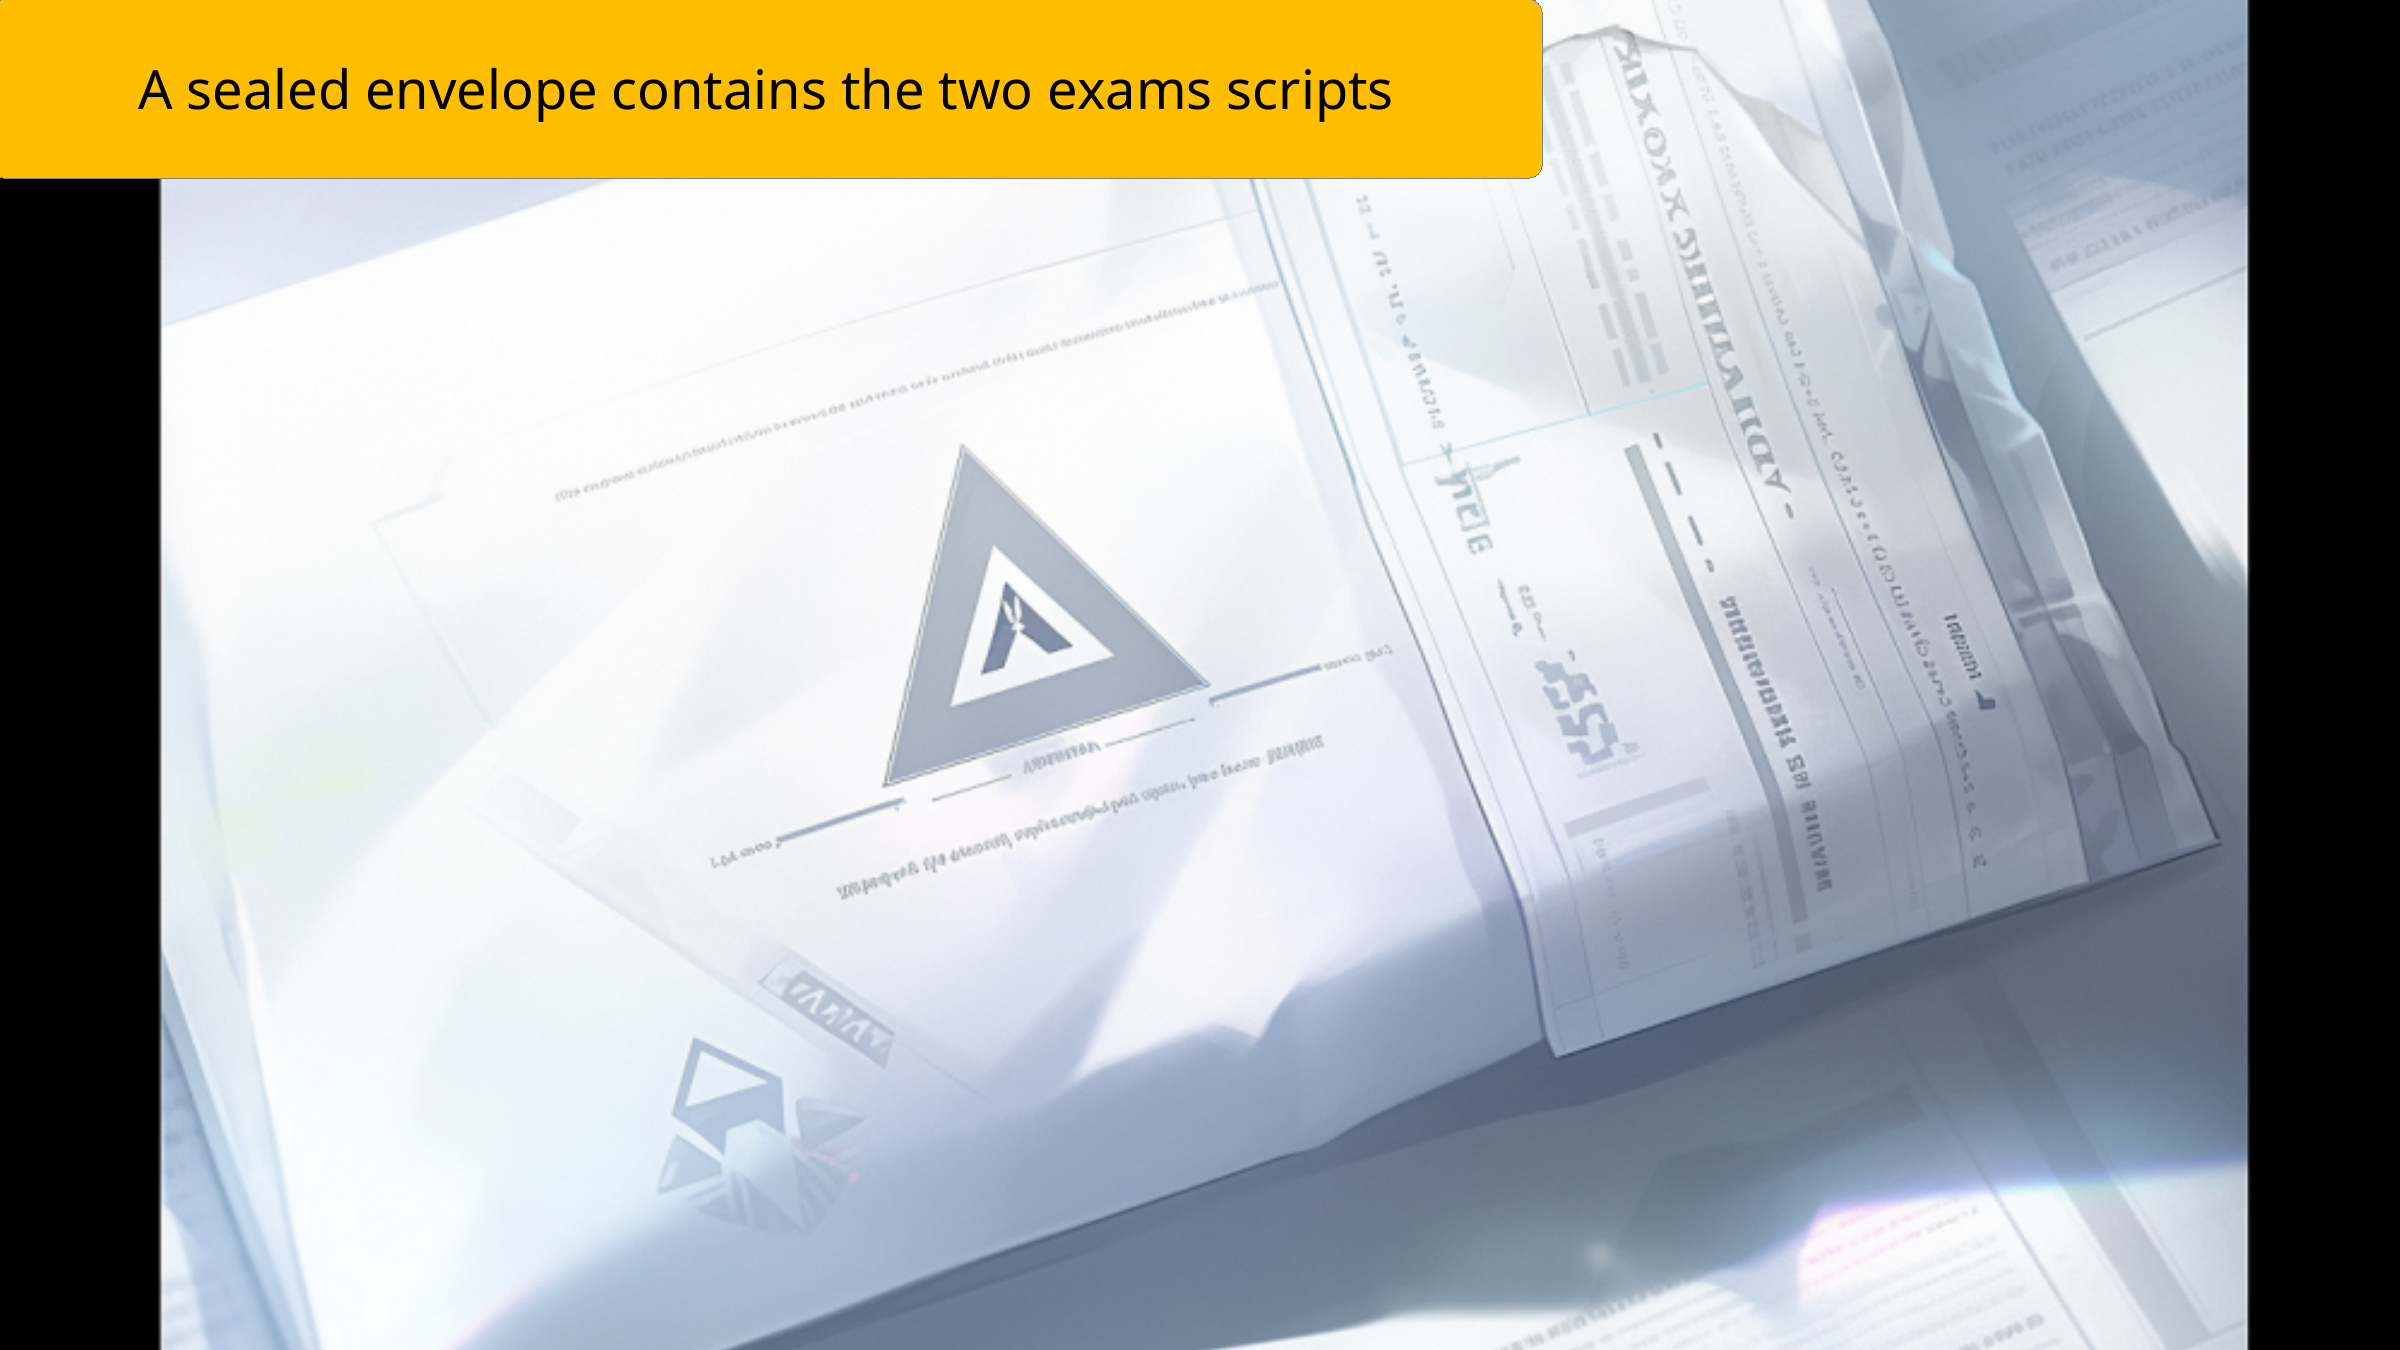

A sealed envelope contains the two exams scripts